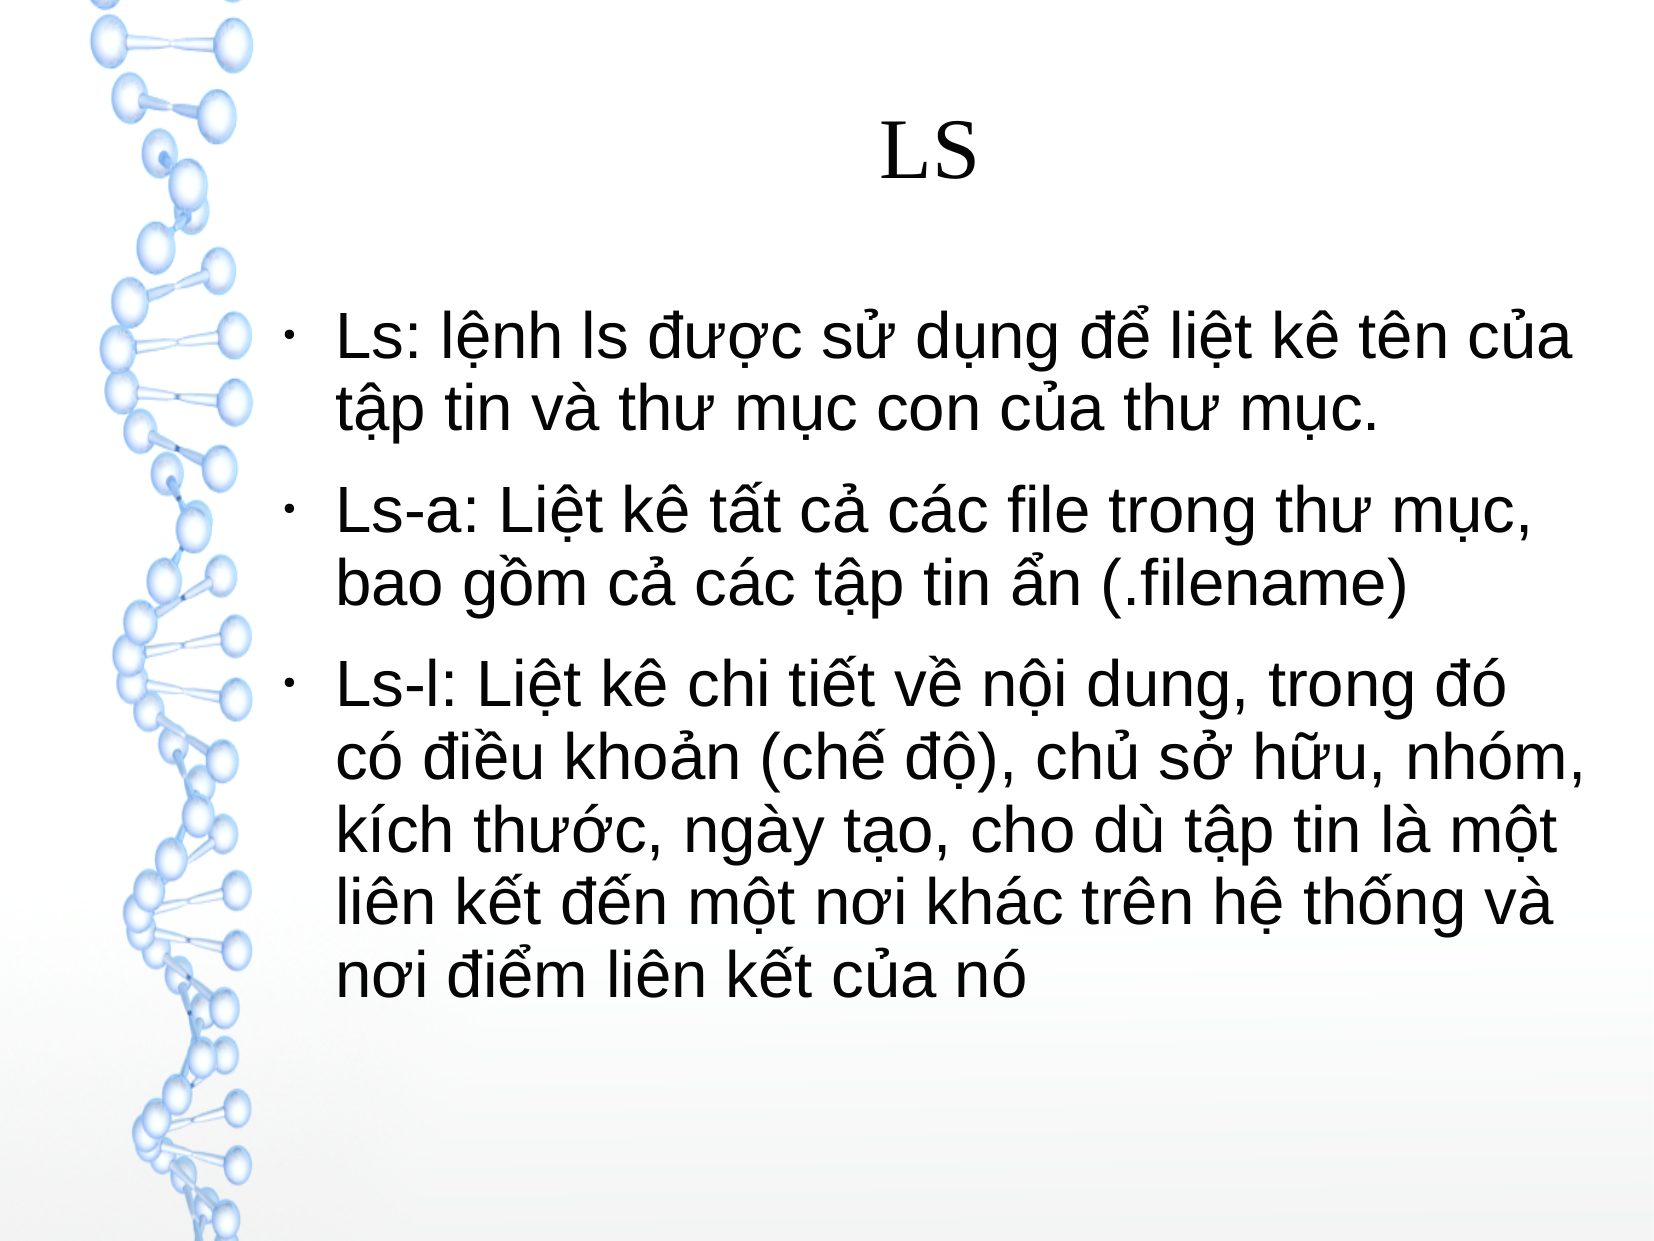

# LS
Ls: lệnh ls được sử dụng để liệt kê tên của tập tin và thư mục con của thư mục.
Ls-a: Liệt kê tất cả các file trong thư mục, bao gồm cả các tập tin ẩn (.filename)
Ls-l: Liệt kê chi tiết về nội dung, trong đó có điều khoản (chế độ), chủ sở hữu, nhóm, kích thước, ngày tạo, cho dù tập tin là một liên kết đến một nơi khác trên hệ thống và nơi điểm liên kết của nó